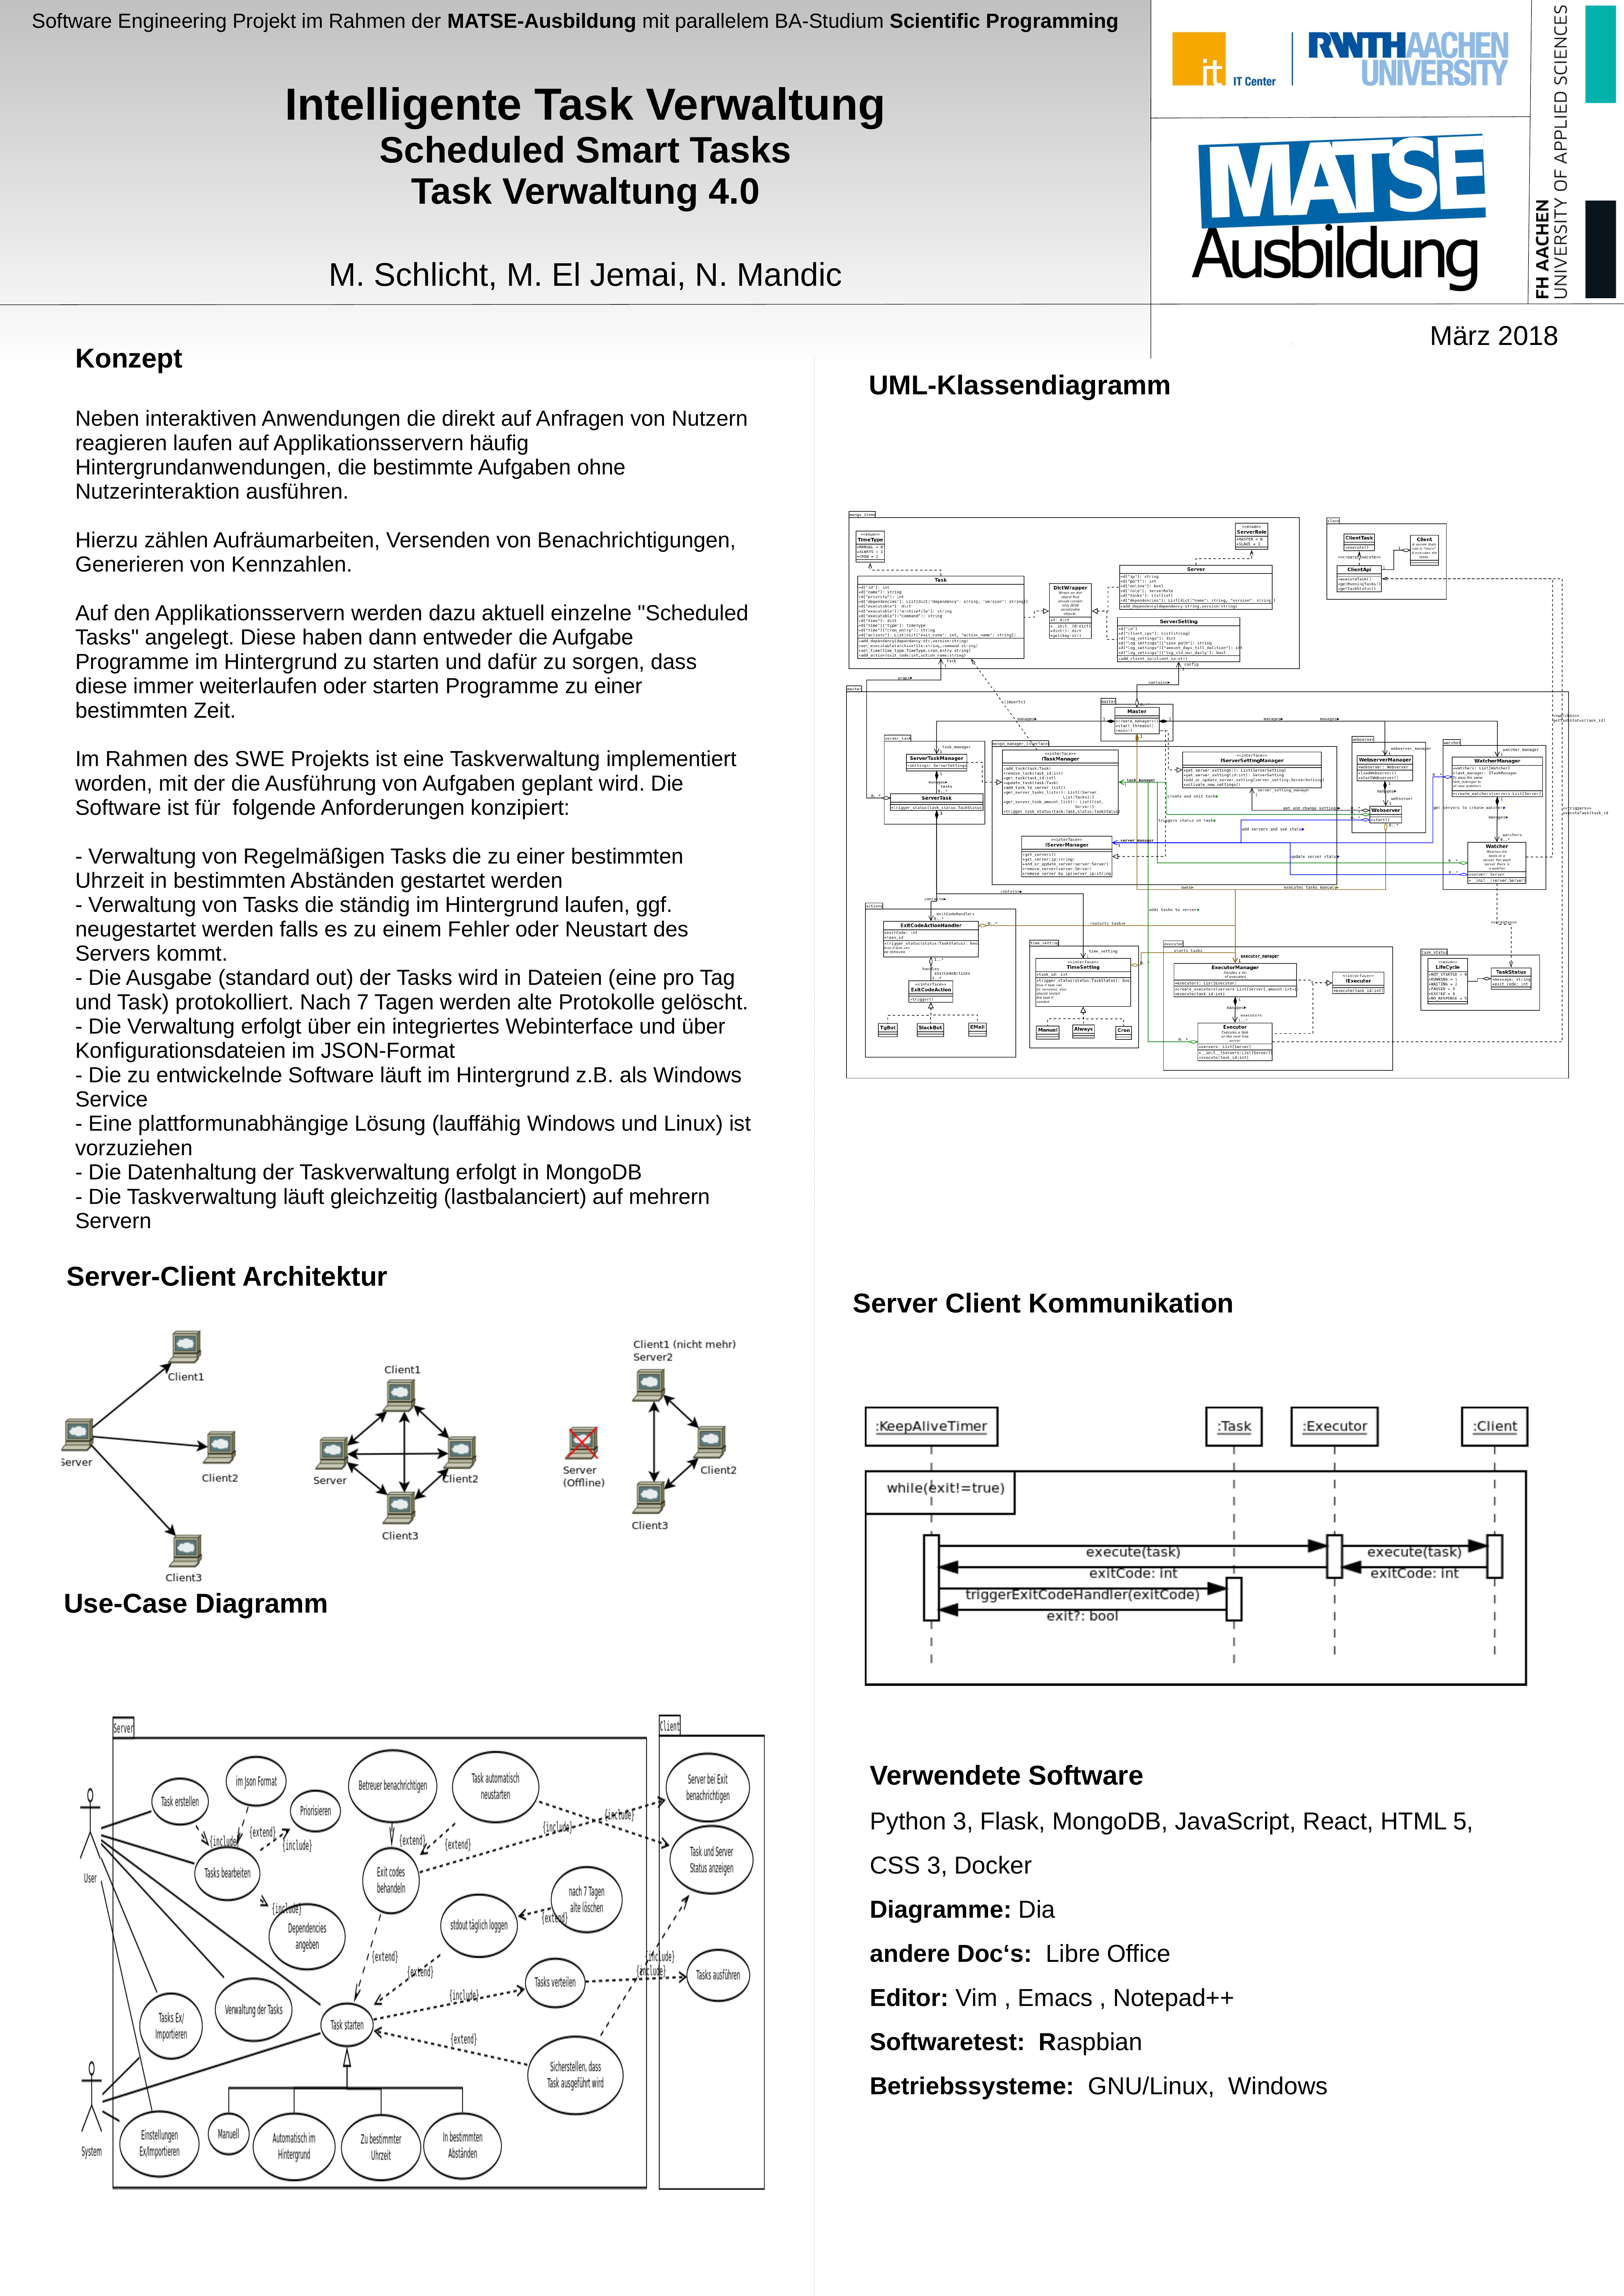

Software Engineering Projekt im Rahmen der MATSE-Ausbildung mit parallelem BA-Studium Scientific Programming
Intelligente Task Verwaltung
Scheduled Smart Tasks
Task Verwaltung 4.0
M. Schlicht, M. El Jemai, N. Mandic
März 2018
Konzept
Neben interaktiven Anwendungen die direkt auf Anfragen von Nutzern reagieren laufen auf Applikationsservern häufig Hintergrundanwendungen, die bestimmte Aufgaben ohne Nutzerinteraktion ausführen.
Hierzu zählen Aufräumarbeiten, Versenden von Benachrichtigungen, Generieren von Kennzahlen.
Auf den Applikationsservern werden dazu aktuell einzelne "Scheduled Tasks" angelegt. Diese haben dann entweder die Aufgabe Programme im Hintergrund zu starten und dafür zu sorgen, dass diese immer weiterlaufen oder starten Programme zu einer bestimmten Zeit.
Im Rahmen des SWE Projekts ist eine Taskverwaltung implementiert worden, mit der die Ausführung von Aufgaben geplant wird. Die Software ist für folgende Anforderungen konzipiert:
- Verwaltung von Regelmäßigen Tasks die zu einer bestimmten Uhrzeit in bestimmten Abständen gestartet werden
- Verwaltung von Tasks die ständig im Hintergrund laufen, ggf. neugestartet werden falls es zu einem Fehler oder Neustart des Servers kommt.
- Die Ausgabe (standard out) der Tasks wird in Dateien (eine pro Tag und Task) protokolliert. Nach 7 Tagen werden alte Protokolle gelöscht.
- Die Verwaltung erfolgt über ein integriertes Webinterface und über Konfigurationsdateien im JSON-Format
- Die zu entwickelnde Software läuft im Hintergrund z.B. als Windows Service
- Eine plattformunabhängige Lösung (lauffähig Windows und Linux) ist vorzuziehen
- Die Datenhaltung der Taskverwaltung erfolgt in MongoDB
- Die Taskverwaltung läuft gleichzeitig (lastbalanciert) auf mehrern Servern
UML-Klassendiagramm
Server-Client Architektur
Server Client Kommunikation
Use-Case Diagramm
Verwendete Software
Python 3, Flask, MongoDB, JavaScript, React, HTML 5, CSS 3, Docker
Diagramme: Dia
andere Doc‘s: Libre Office
Editor: Vim , Emacs , Notepad++
Softwaretest: Raspbian
Betriebssysteme: GNU/Linux, Windows